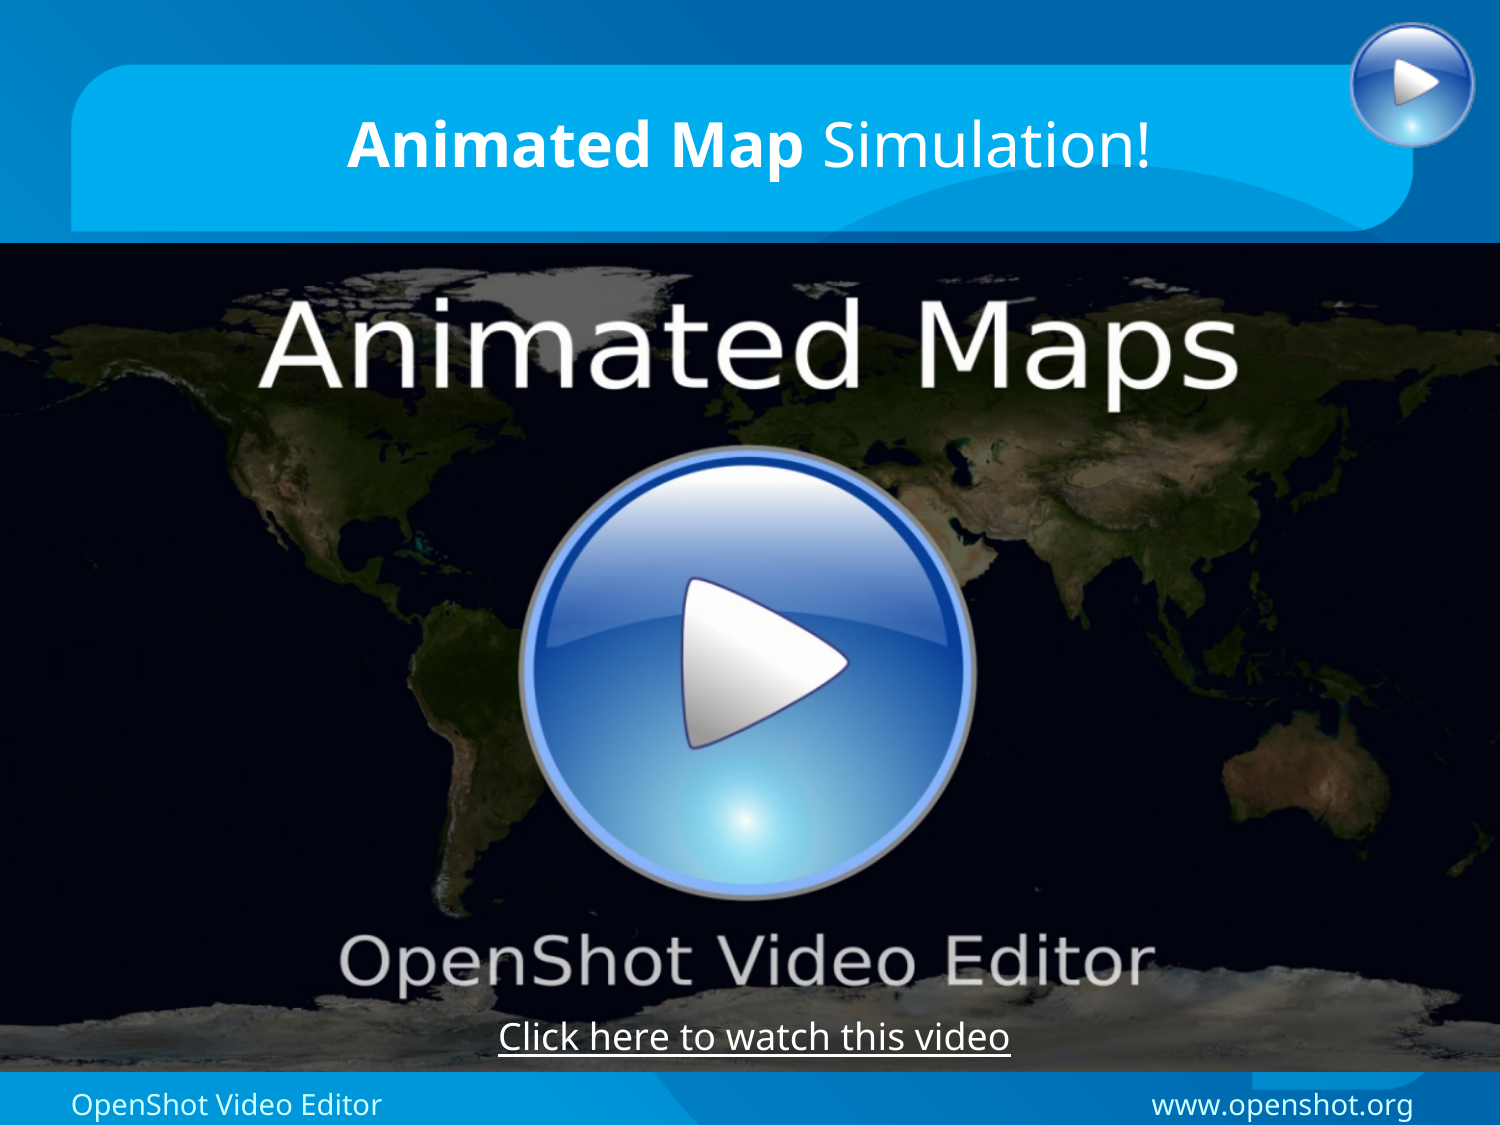

# Animated Map Simulation!
Click here to watch this video